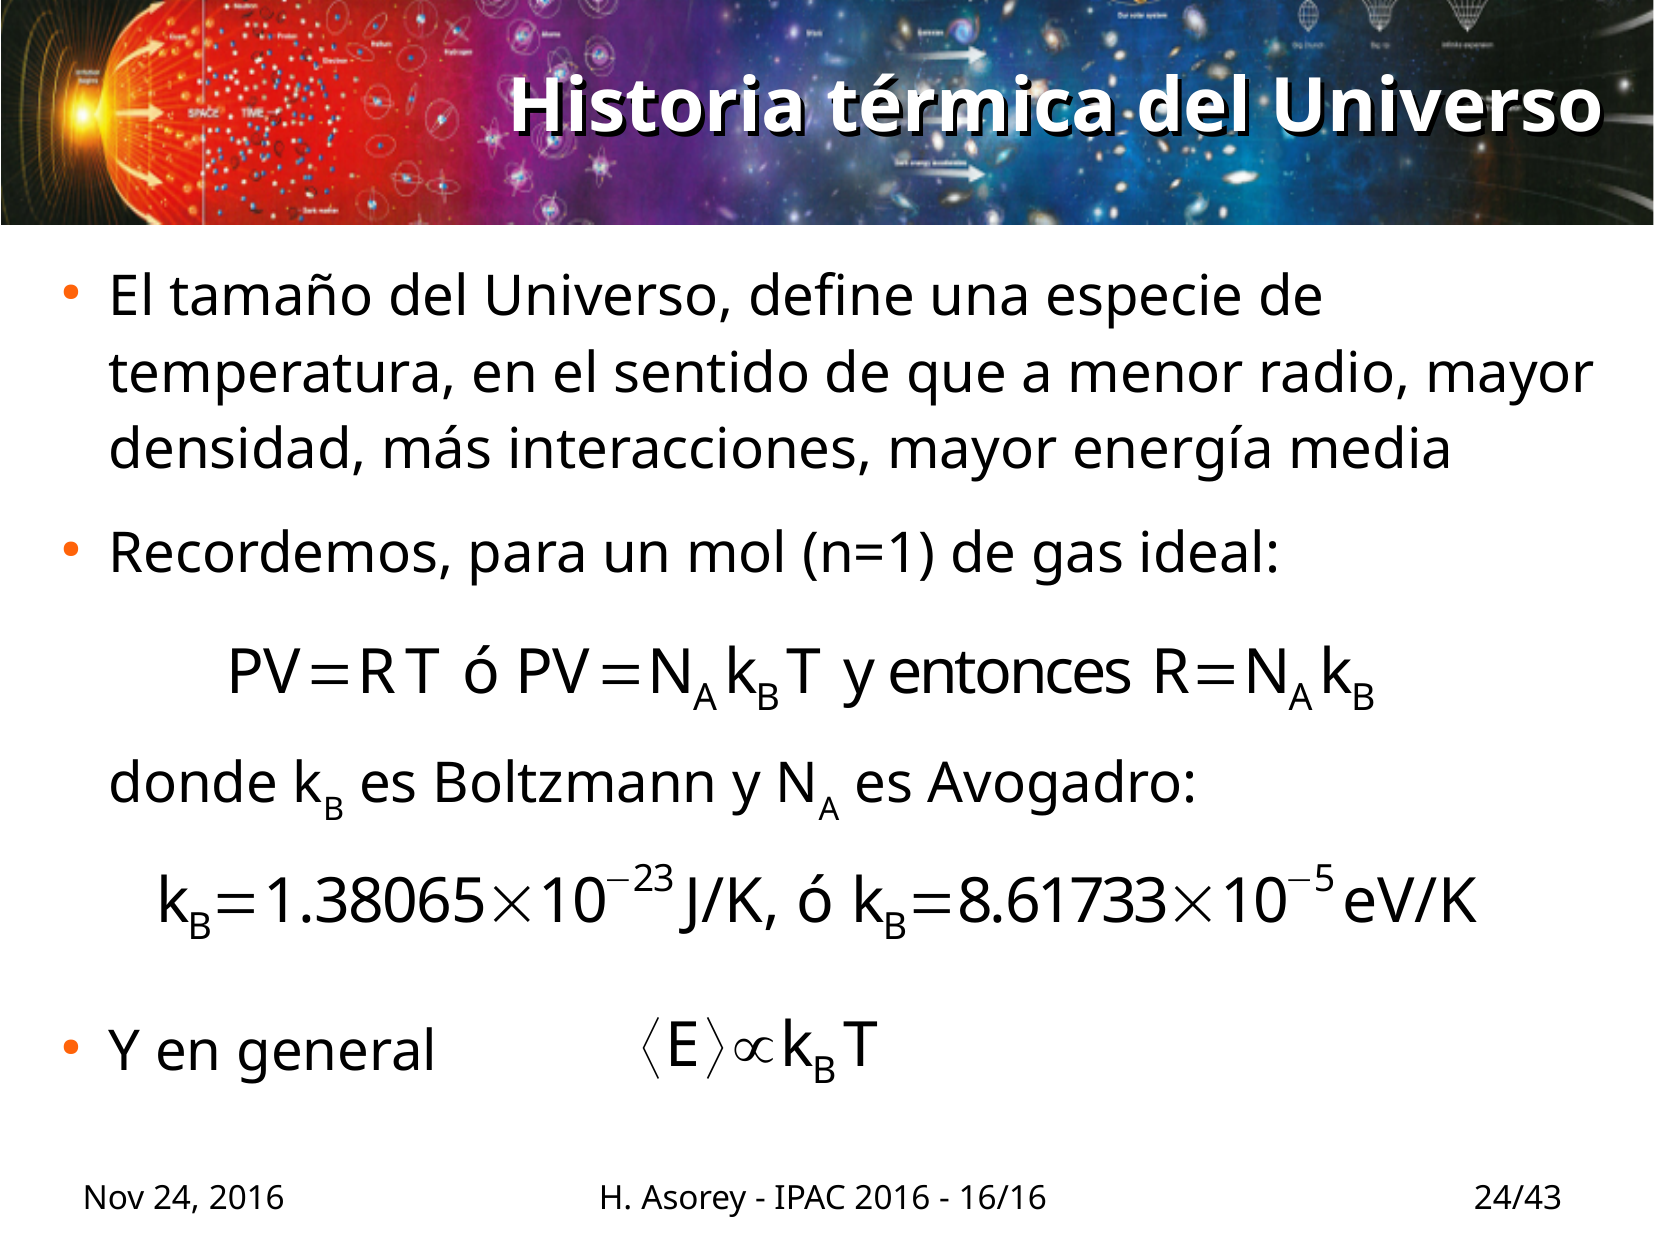

# Historia térmica del Universo
El tamaño del Universo, define una especie de temperatura, en el sentido de que a menor radio, mayor densidad, más interacciones, mayor energía media
Recordemos, para un mol (n=1) de gas ideal:
donde kB es Boltzmann y NA es Avogadro:
Y en general
Nov 24, 2016
H. Asorey - IPAC 2016 - 16/16
24